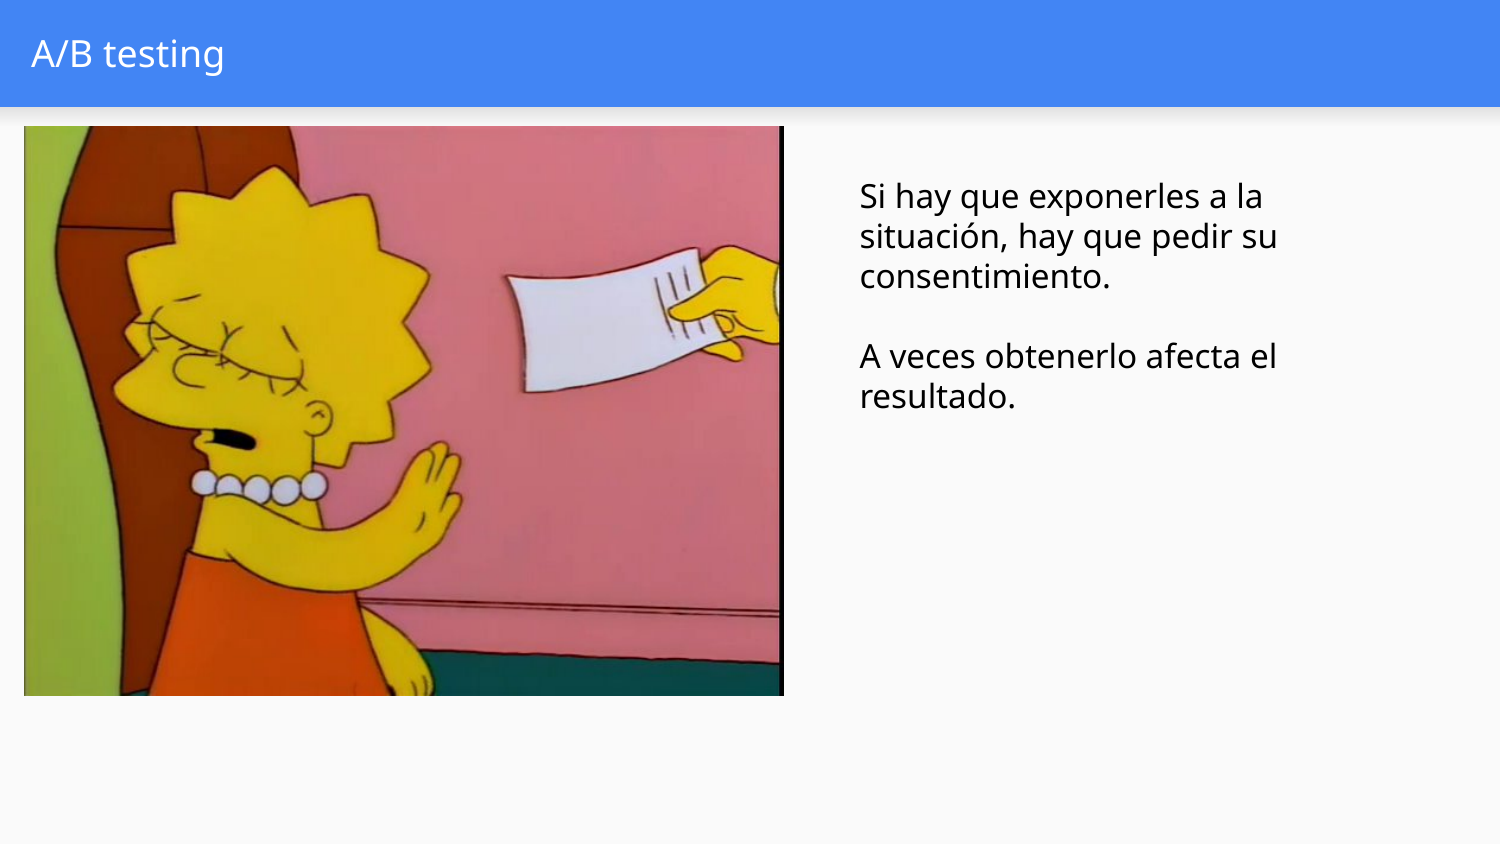

# A/B testing
Si hay que exponerles a la situación, hay que pedir su consentimiento.
A veces obtenerlo afecta el resultado.